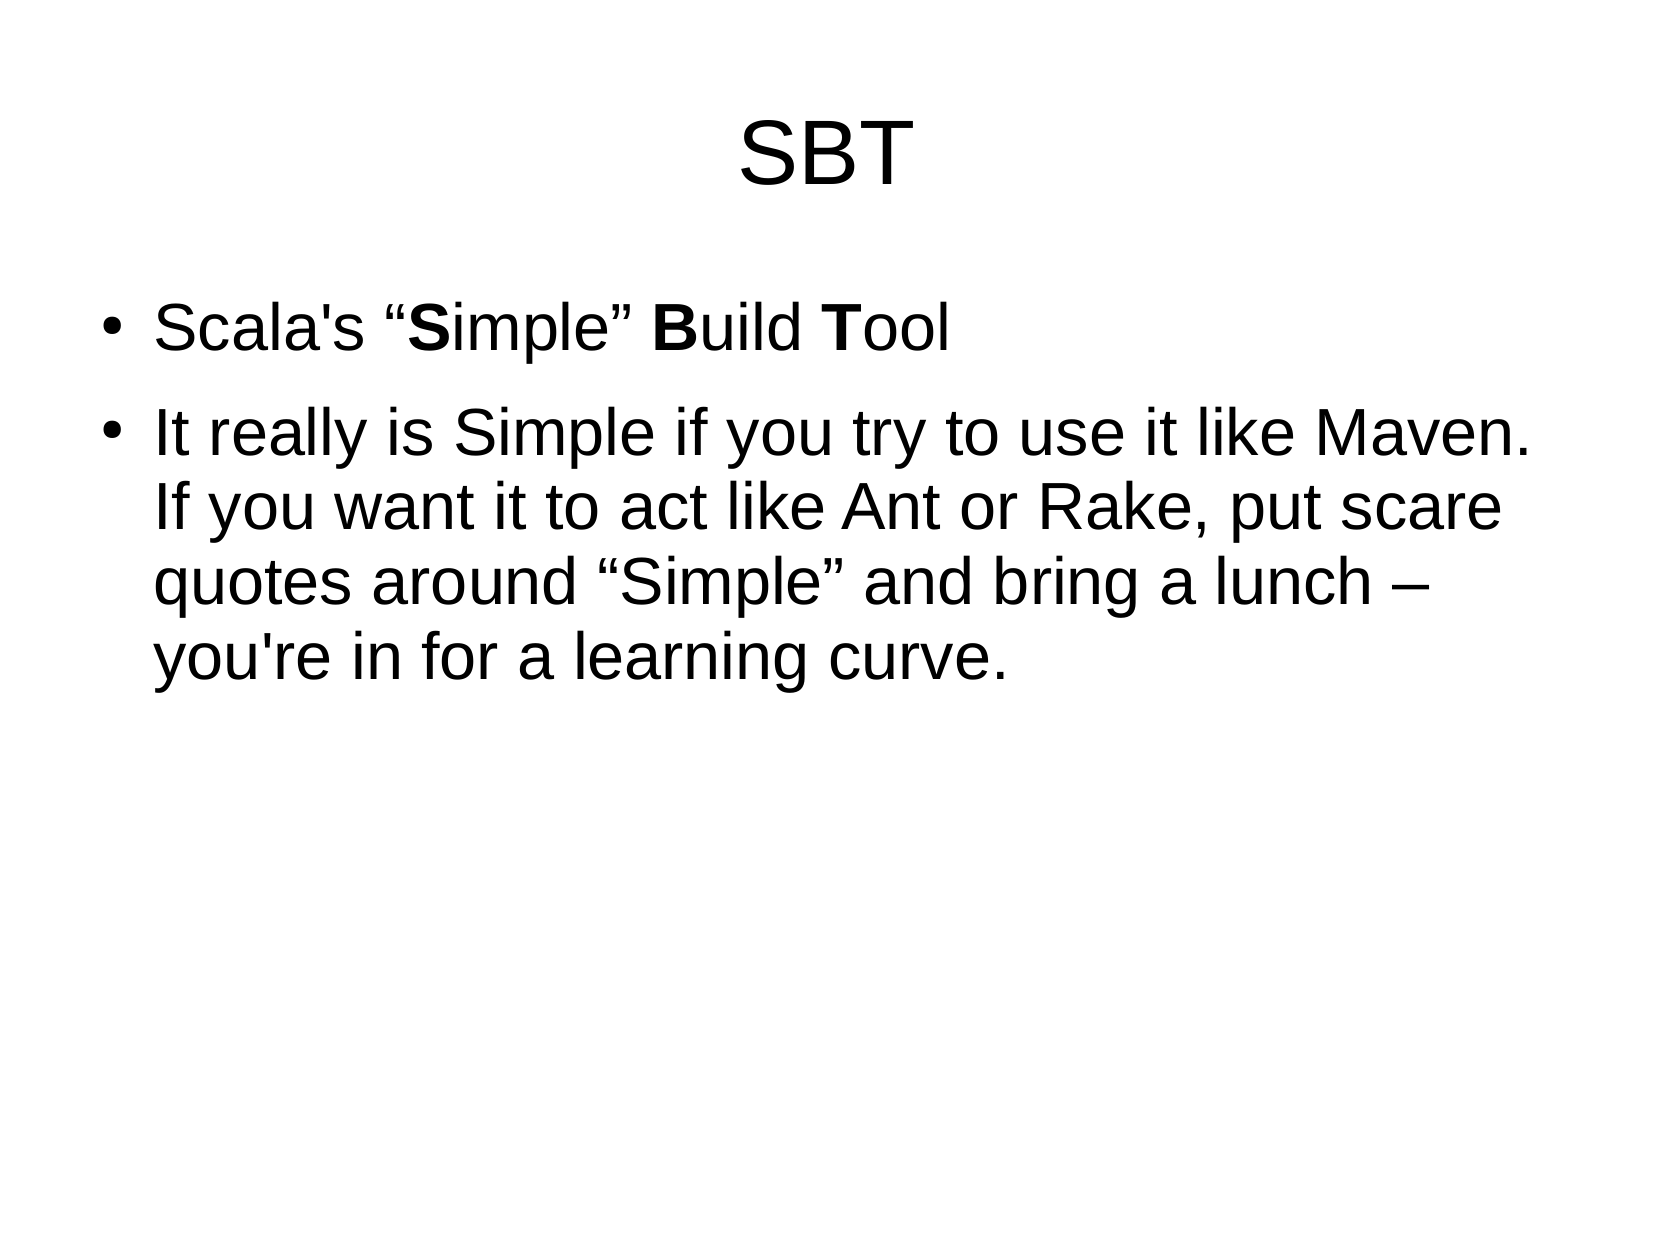

# SBT
Scala's “Simple” Build Tool
It really is Simple if you try to use it like Maven. If you want it to act like Ant or Rake, put scare quotes around “Simple” and bring a lunch – you're in for a learning curve.